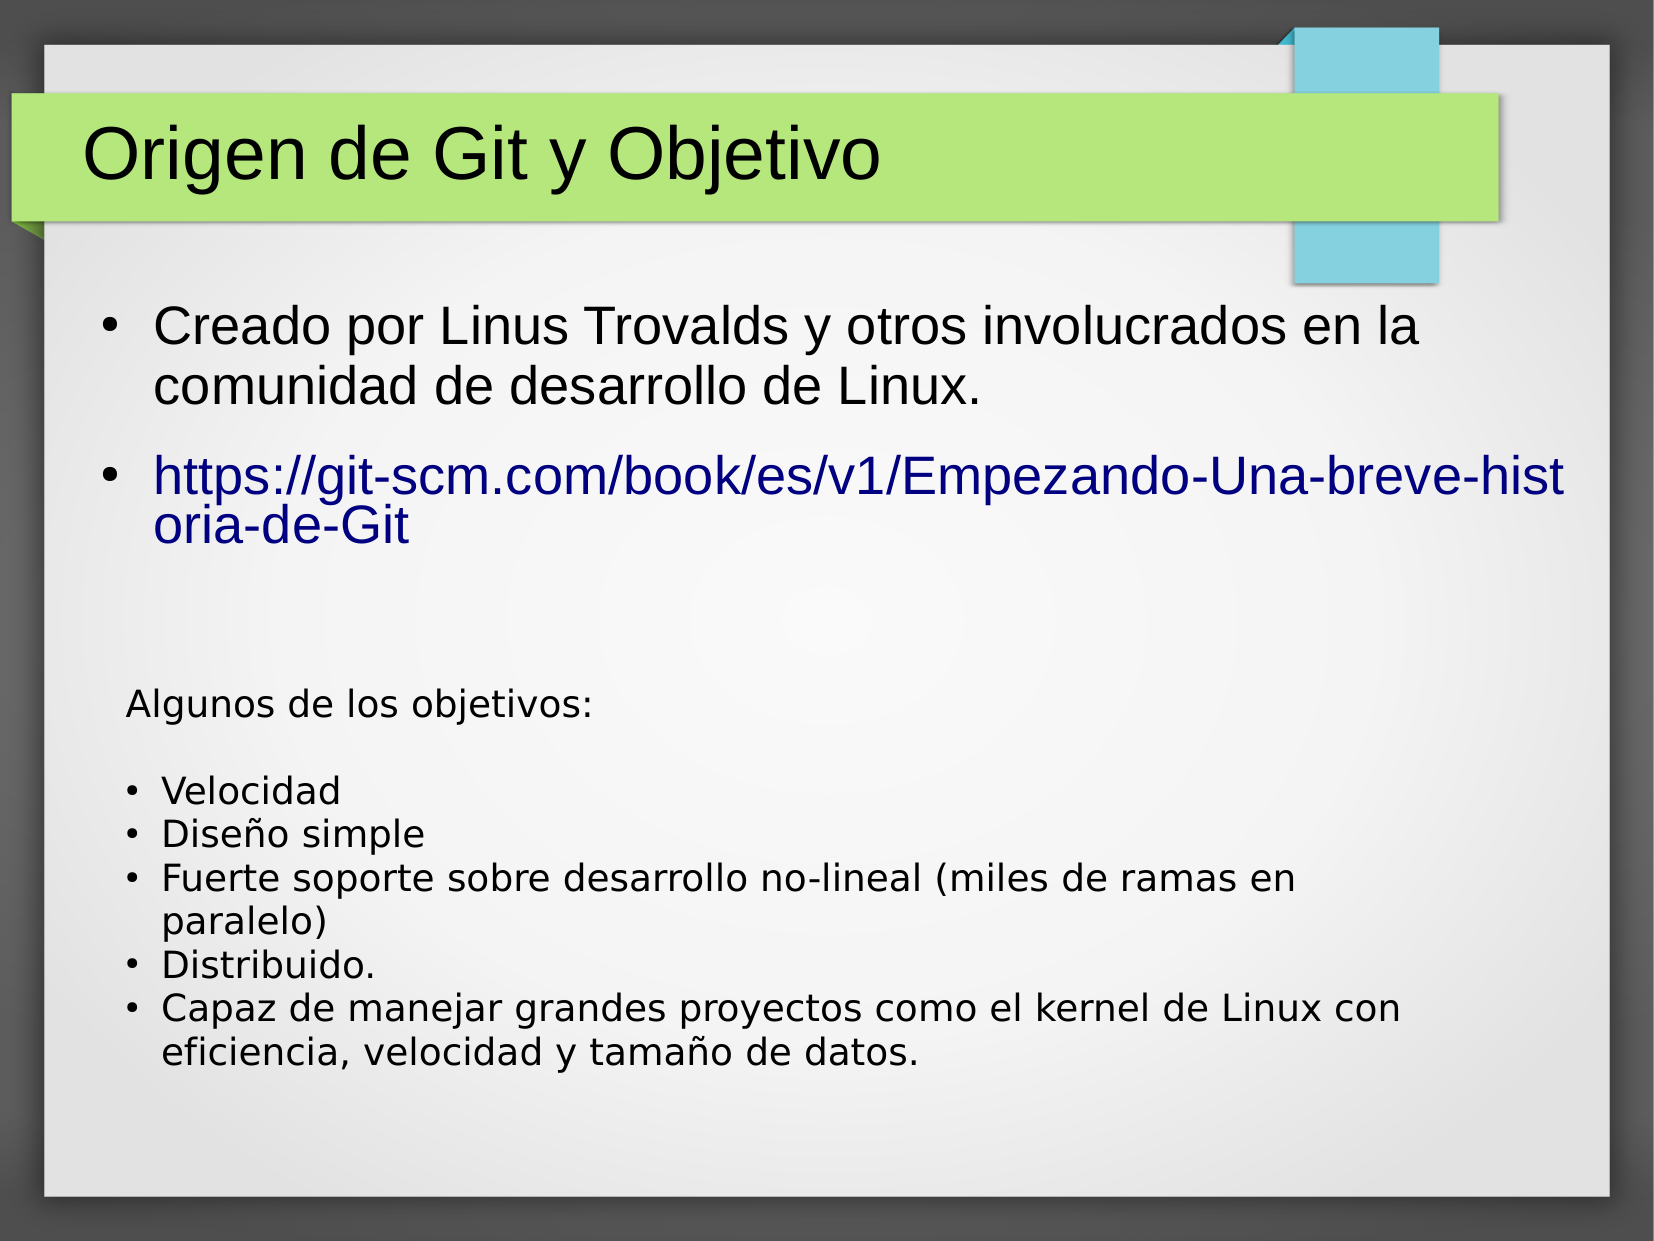

# Origen de Git y Objetivo
Creado por Linus Trovalds y otros involucrados en la comunidad de desarrollo de Linux.
https://git-scm.com/book/es/v1/Empezando-Una-breve-historia-de-Git
Algunos de los objetivos:
Velocidad
Diseño simple
Fuerte soporte sobre desarrollo no-lineal (miles de ramas en paralelo)
Distribuido.
Capaz de manejar grandes proyectos como el kernel de Linux con eficiencia, velocidad y tamaño de datos.